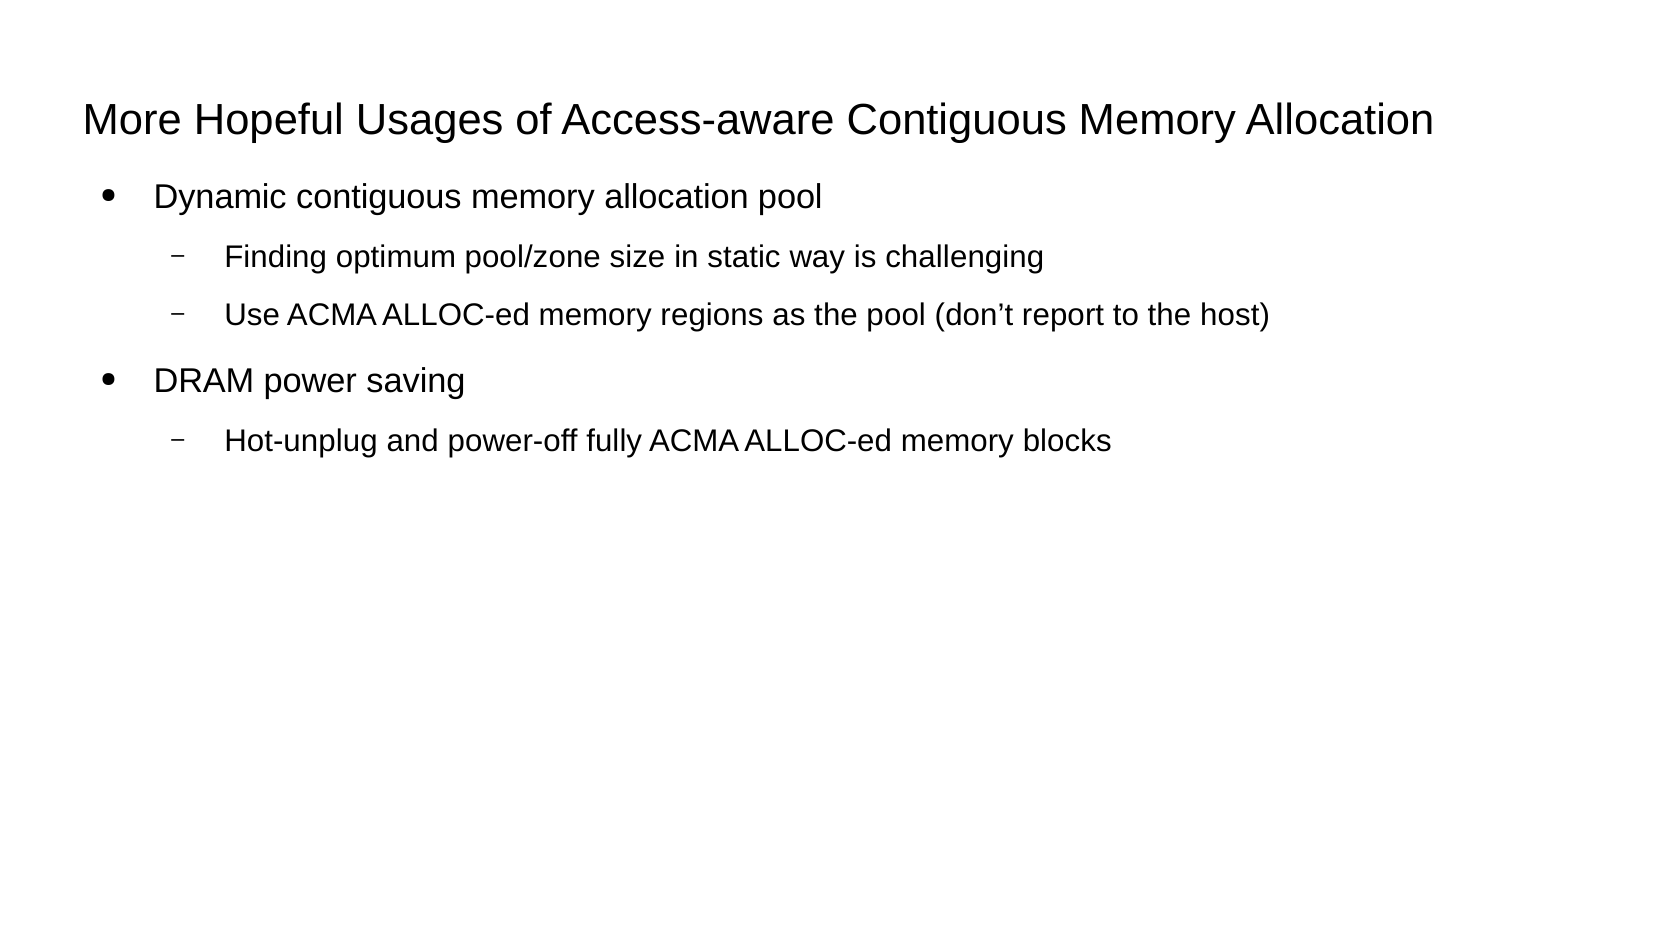

# More Hopeful Usages of Access-aware Contiguous Memory Allocation
Dynamic contiguous memory allocation pool
Finding optimum pool/zone size in static way is challenging
Use ACMA ALLOC-ed memory regions as the pool (don’t report to the host)
DRAM power saving
Hot-unplug and power-off fully ACMA ALLOC-ed memory blocks